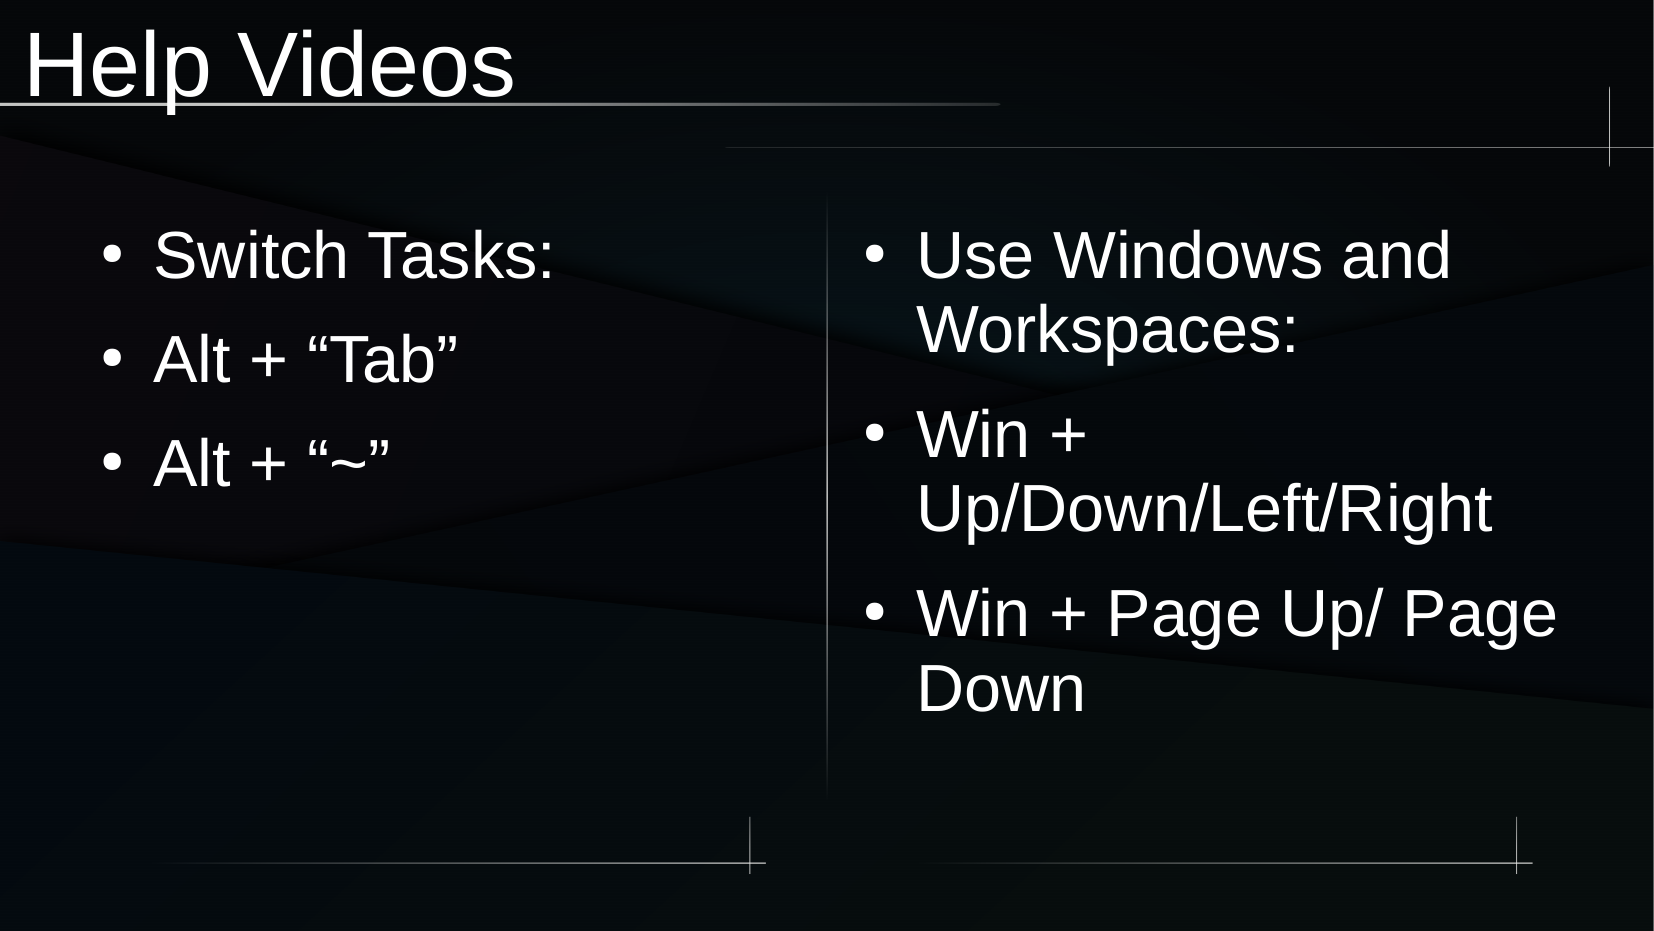

# Help Videos
Switch Tasks:
Alt + “Tab”
Alt + “~”
Use Windows and Workspaces:
Win + Up/Down/Left/Right
Win + Page Up/ Page Down